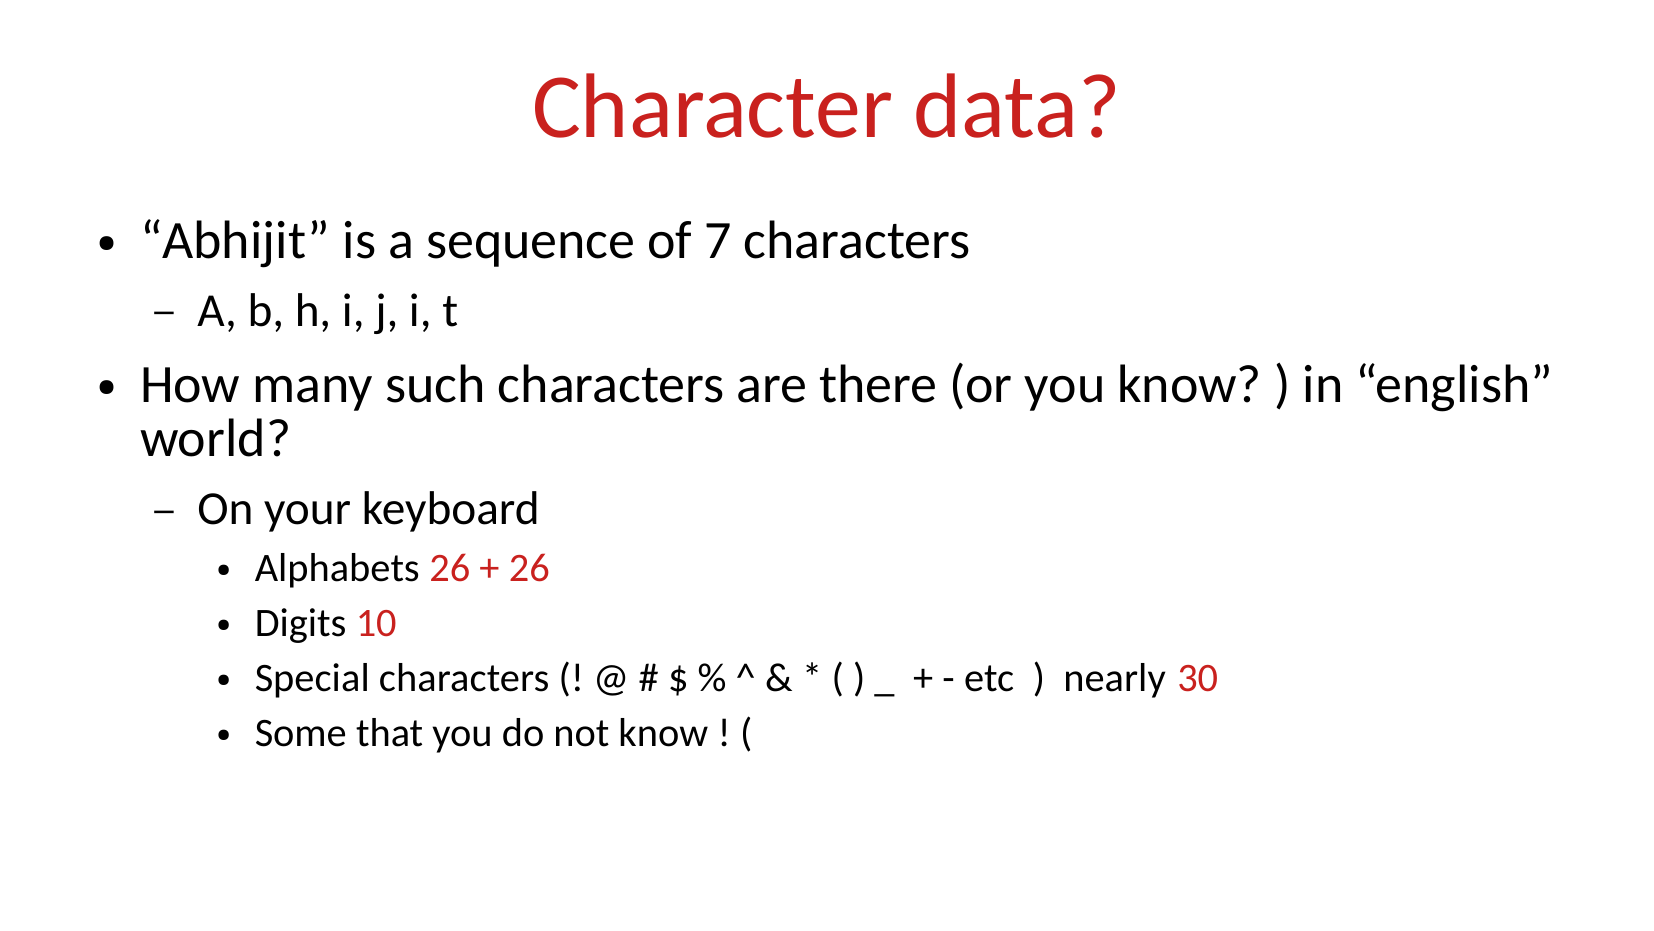

# Character data?
“Abhijit” is a sequence of 7 characters
A, b, h, i, j, i, t
How many such characters are there (or you know? ) in “english” world?
On your keyboard
Alphabets 26 + 26
Digits 10
Special characters (! @ # $ % ^ & * ( ) _ + - etc ) nearly 30
Some that you do not know ! (